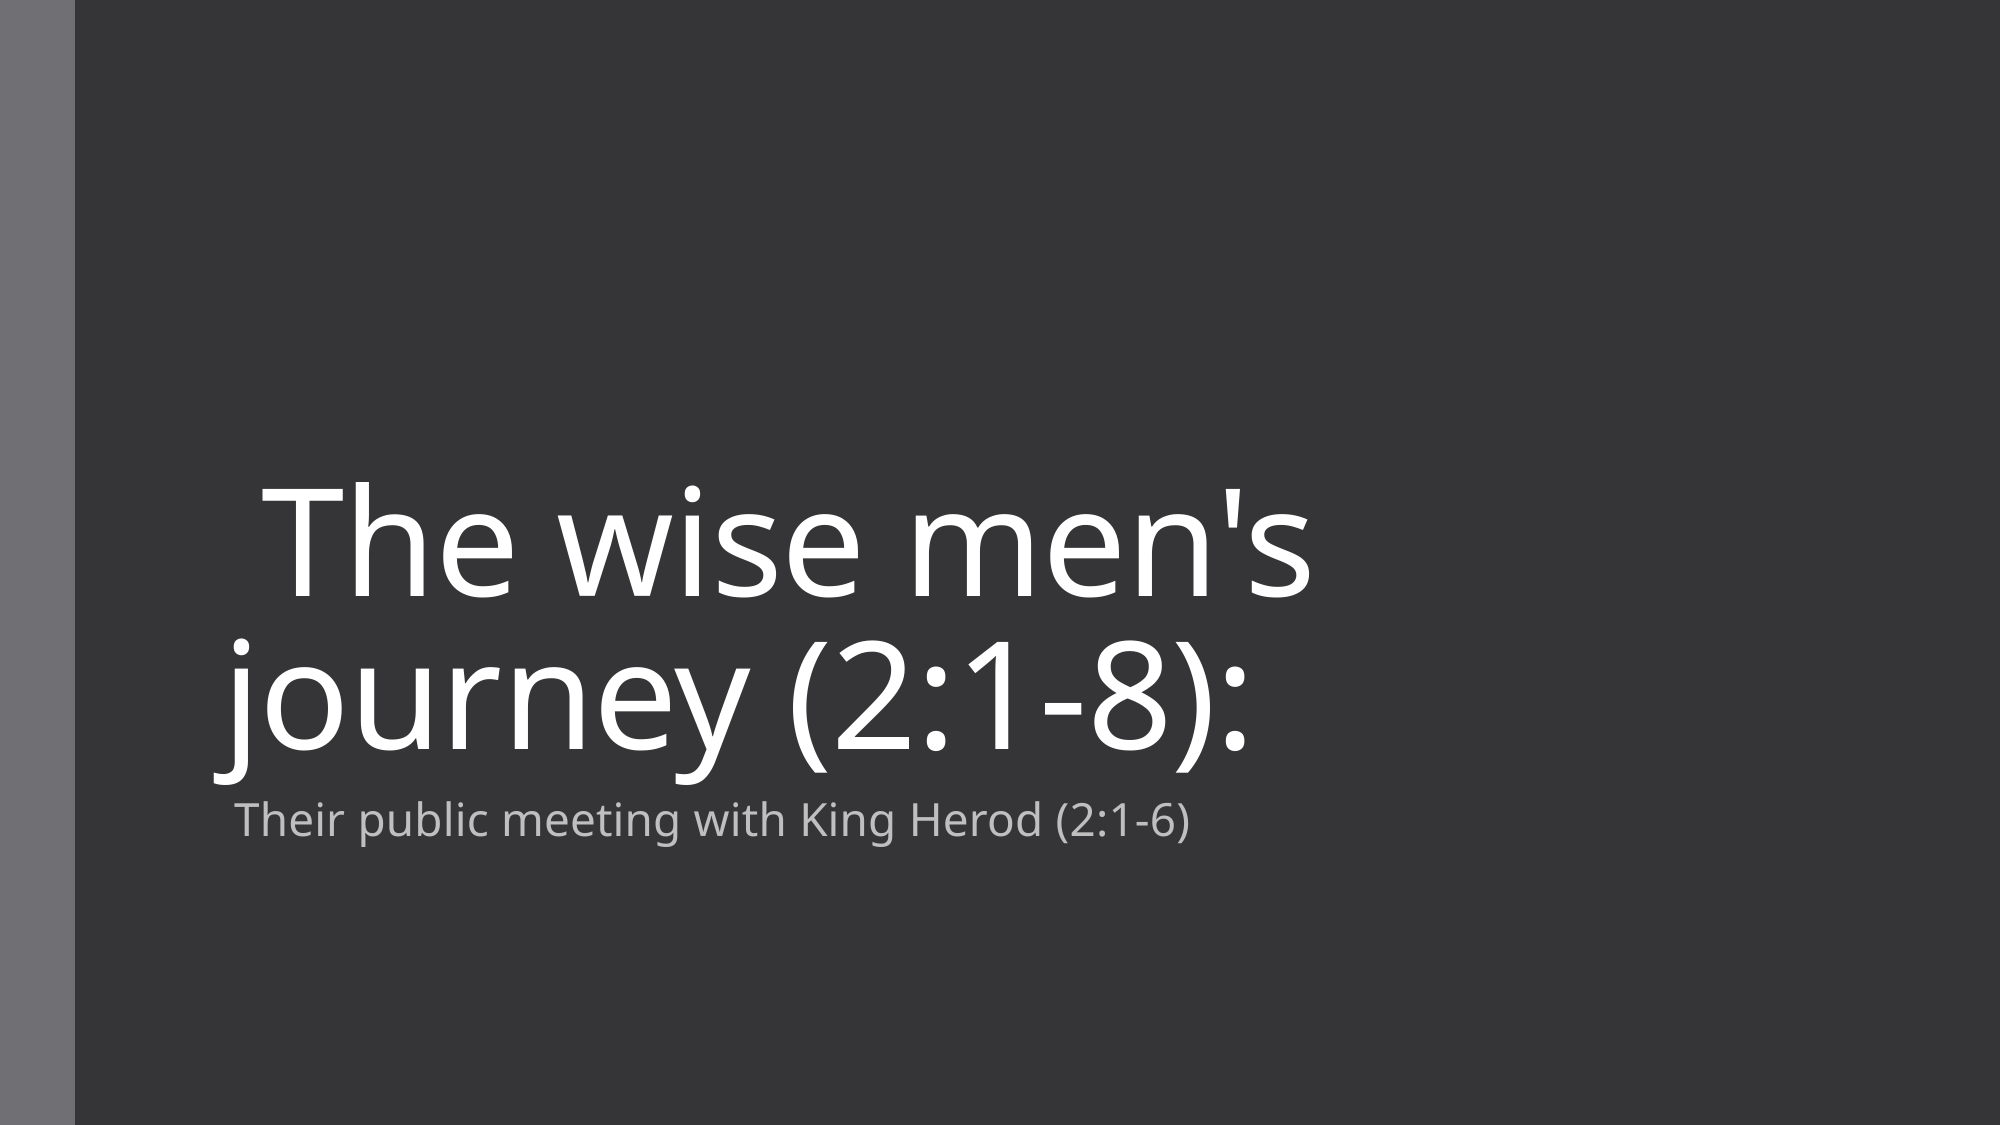

# The wise men's journey (2:1-8):
 Their public meeting with King Herod (2:1-6)